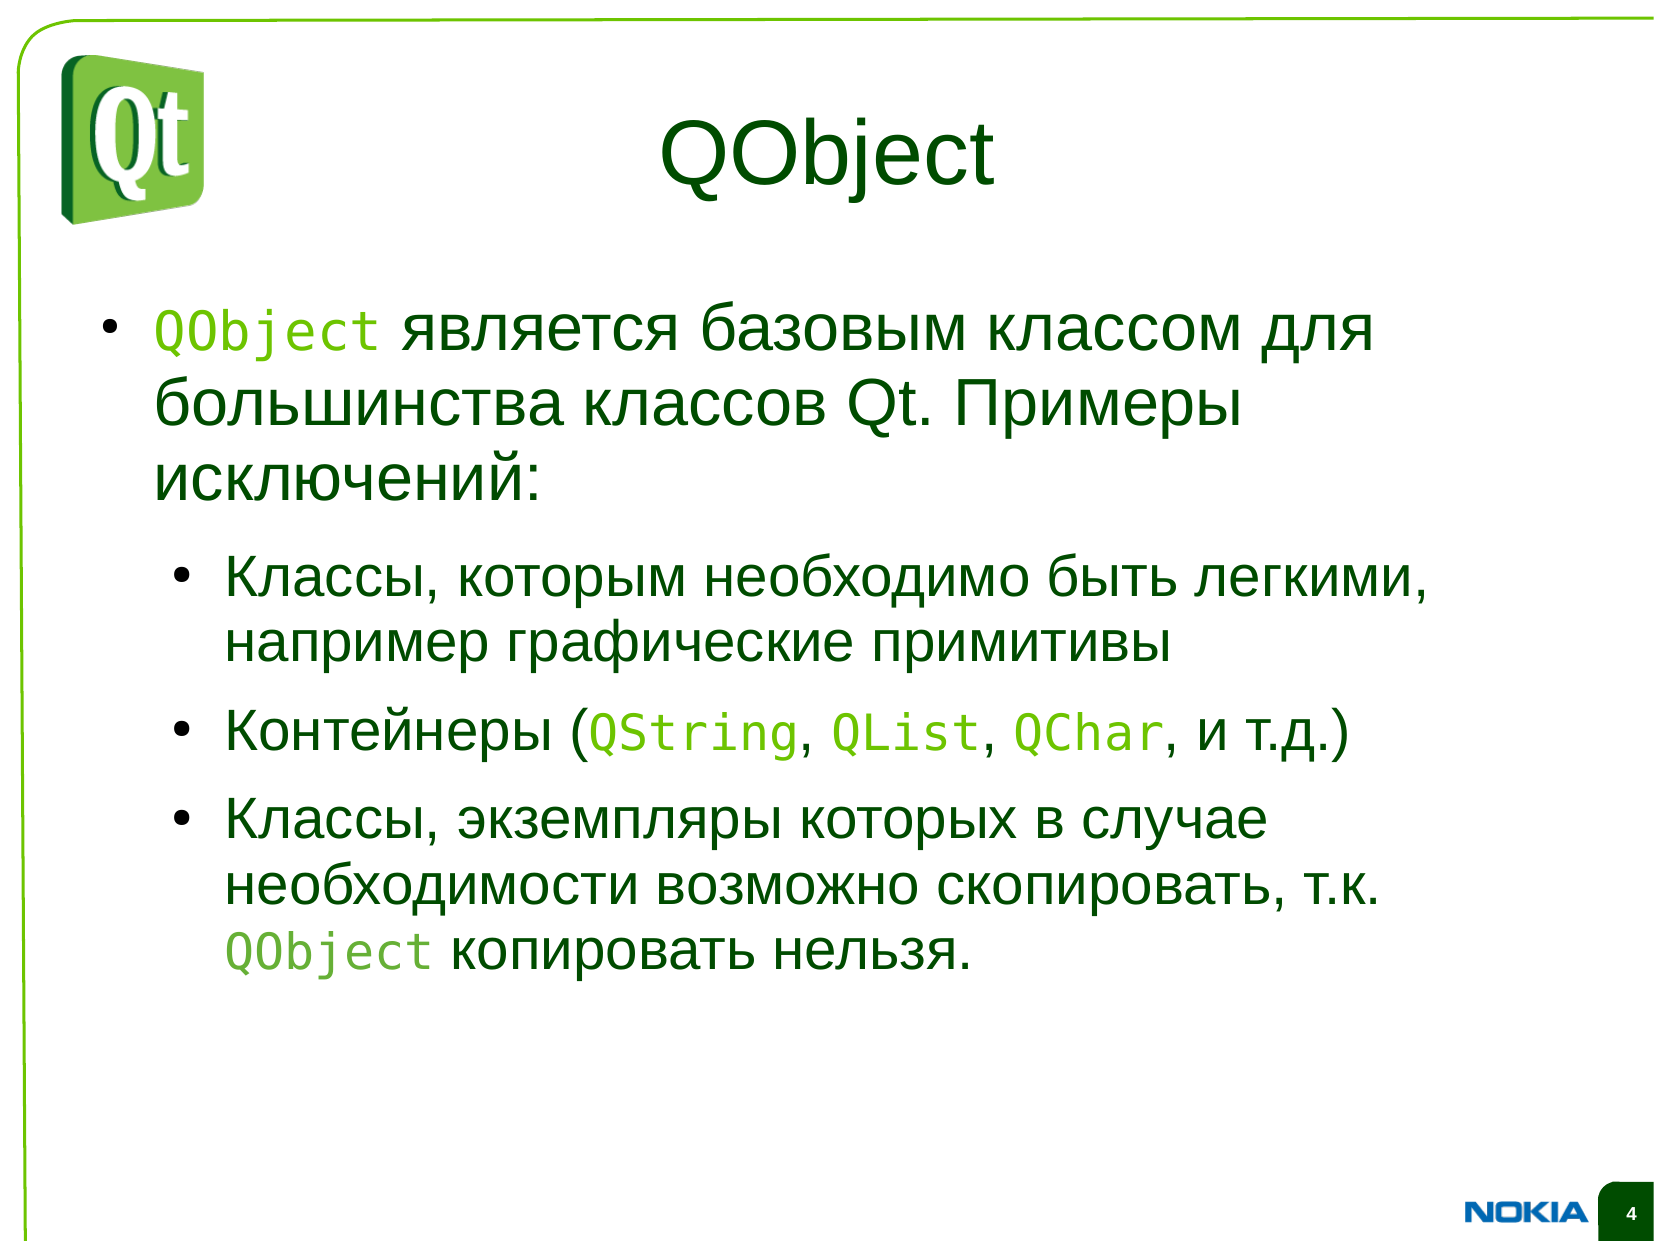

# QObject
QObject является базовым классом для большинства классов Qt. Примеры исключений:
Классы, которым необходимо быть легкими, например графические примитивы
Контейнеры (QString, QList, QChar, и т.д.)
Классы, экземпляры которых в случае необходимости возможно скопировать, т.к. QObject копировать нельзя.